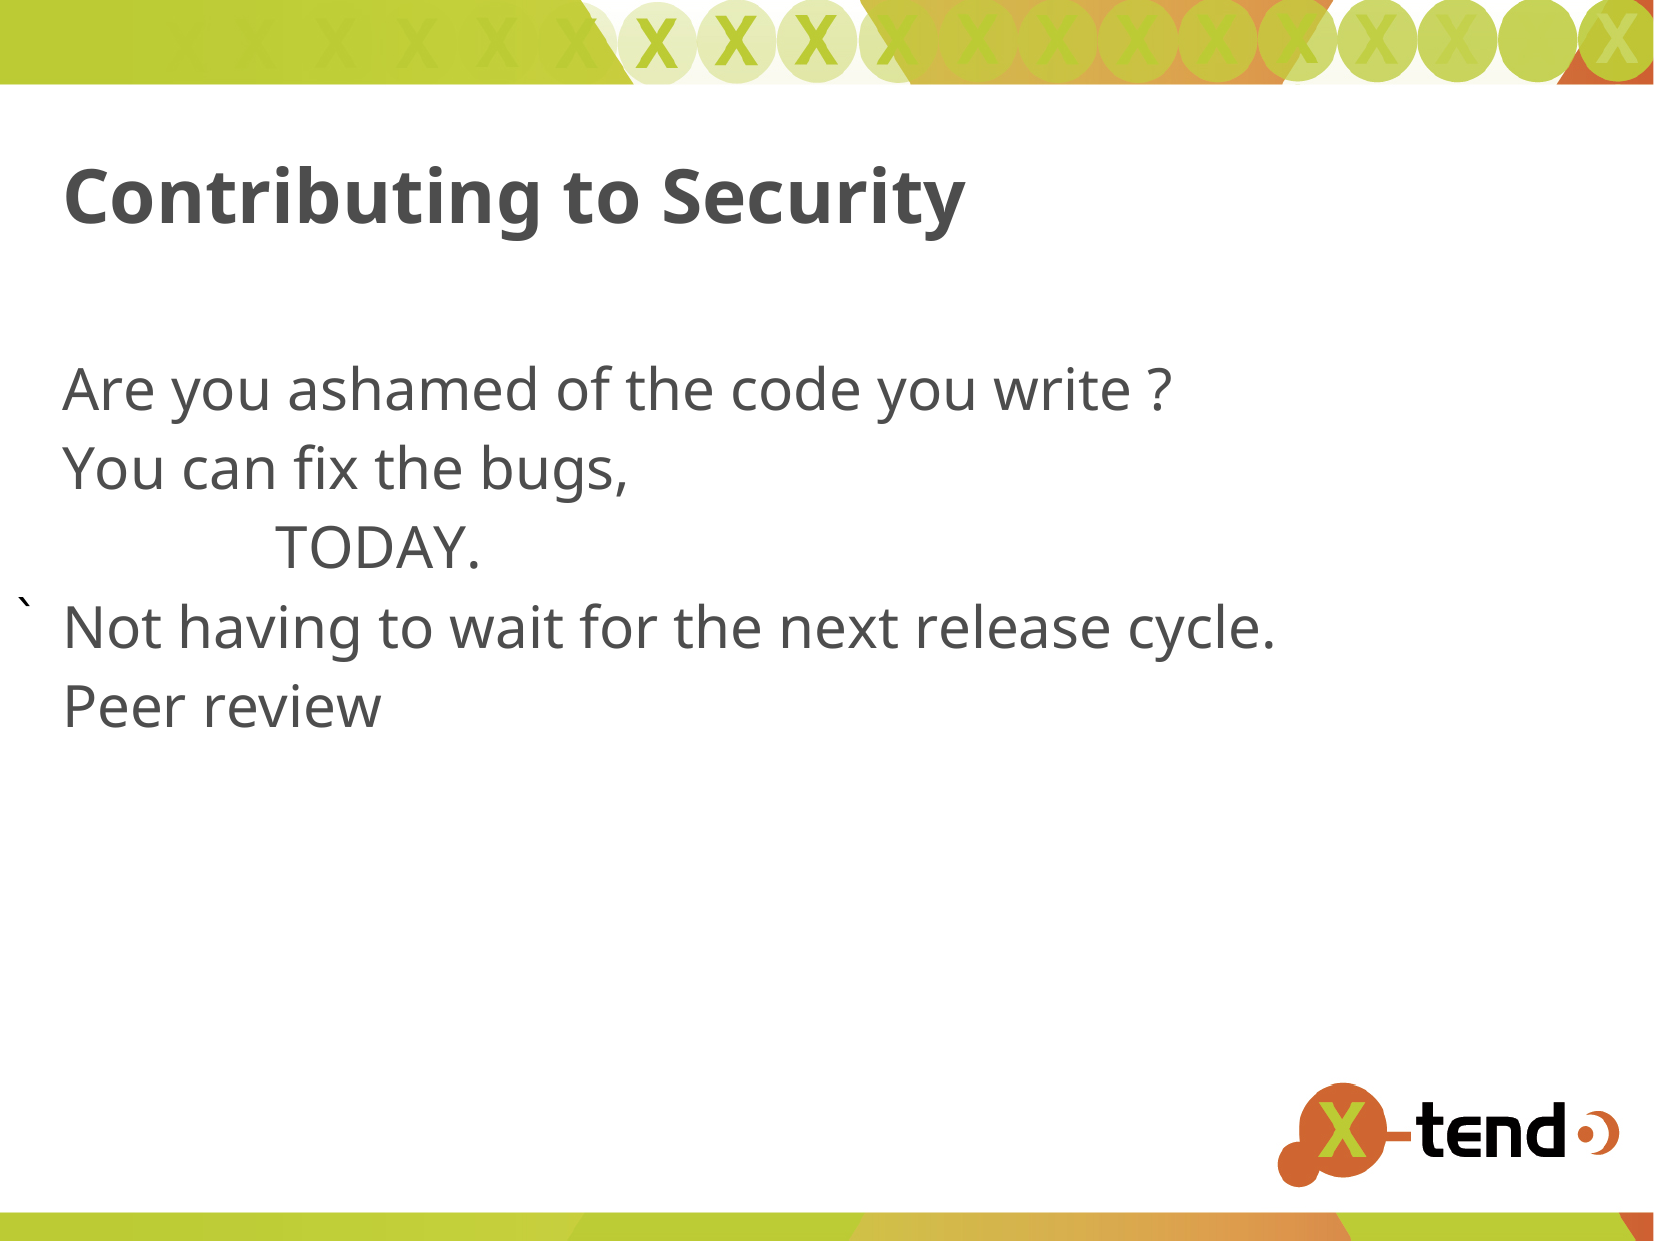

`
Contributing to Security
Are you ashamed of the code you write ?
You can fix the bugs,
		TODAY.
Not having to wait for the next release cycle.
Peer review
#